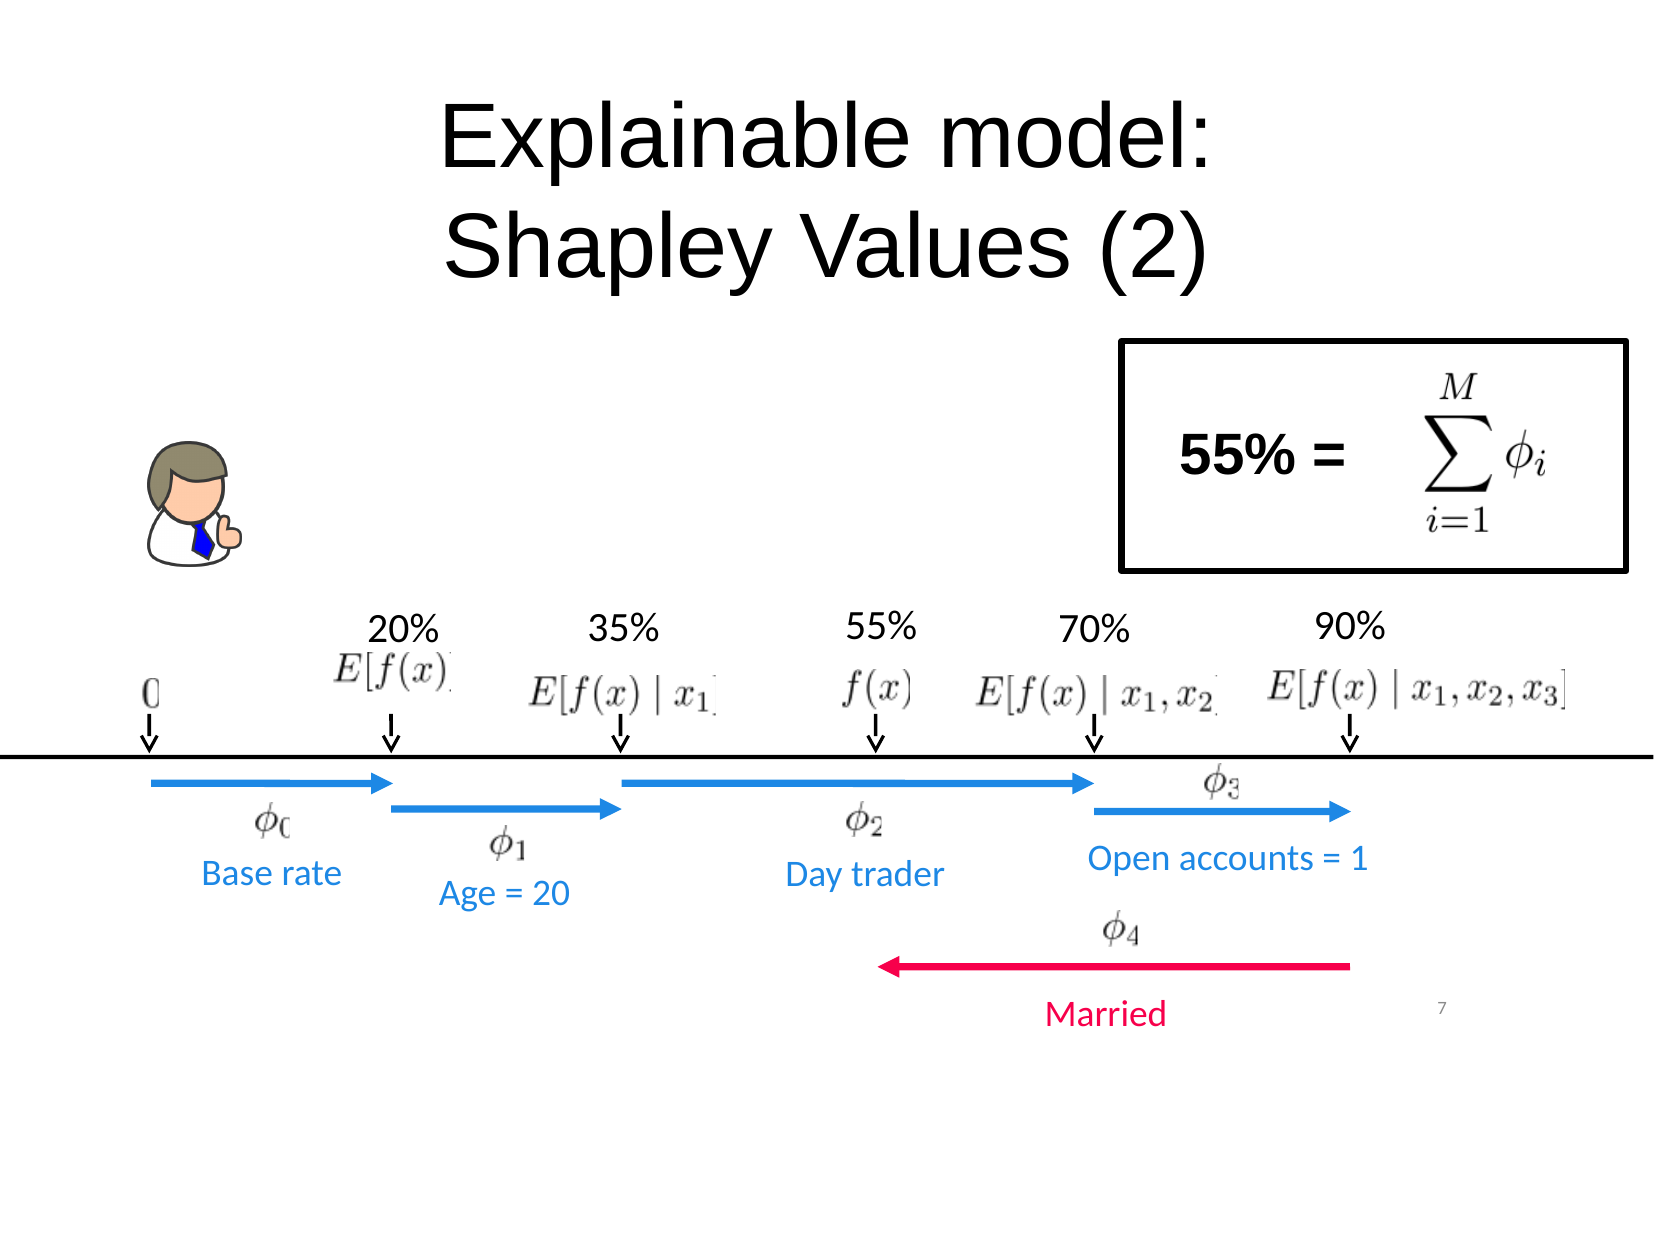

# Explainable model: Shapley Values (2)
55% =
90%
55%
35%
70%
20%
Open accounts = 1
Base rate
Day trader
Age = 20
Married
2